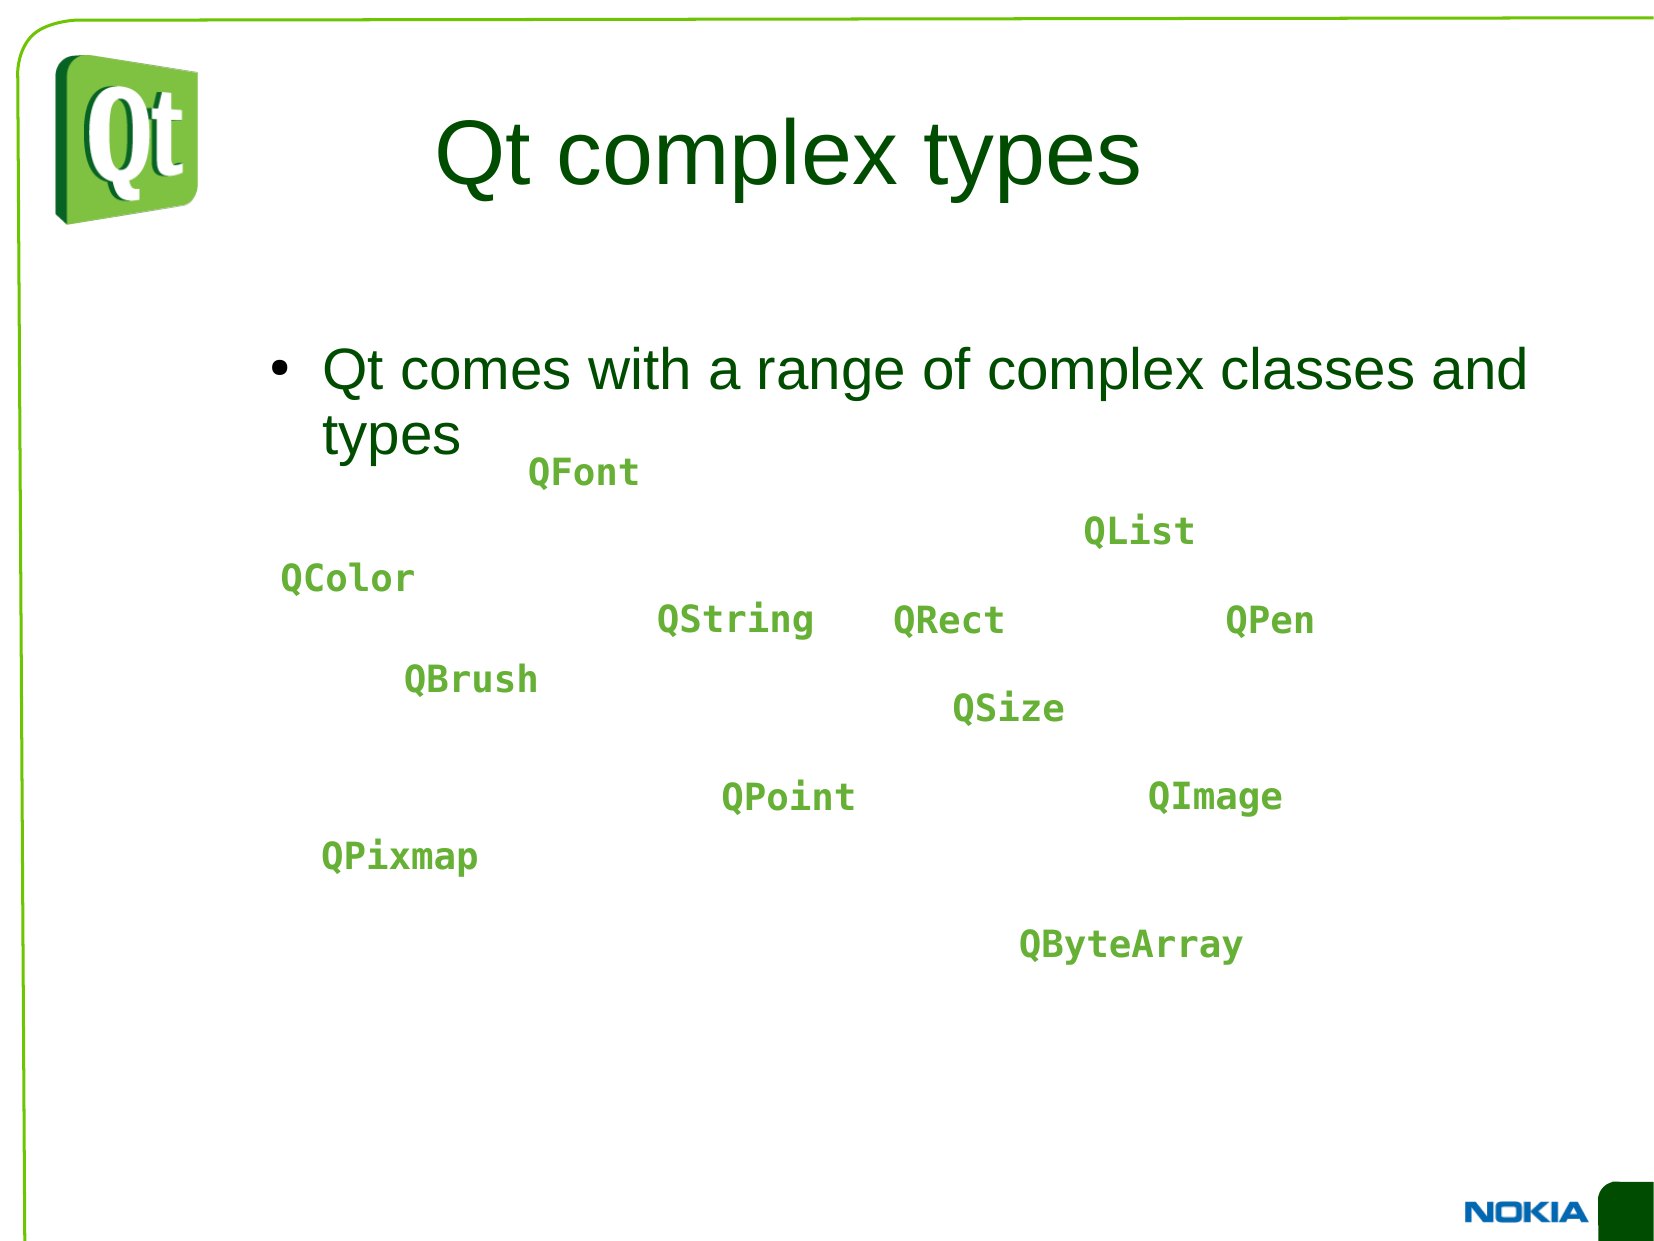

# Qt complex types
Qt comes with a range of complex classes and types
QFont
QList
QColor
QString
QRect
QPen
QBrush
QSize
QImage
QPoint
QPixmap
QByteArray